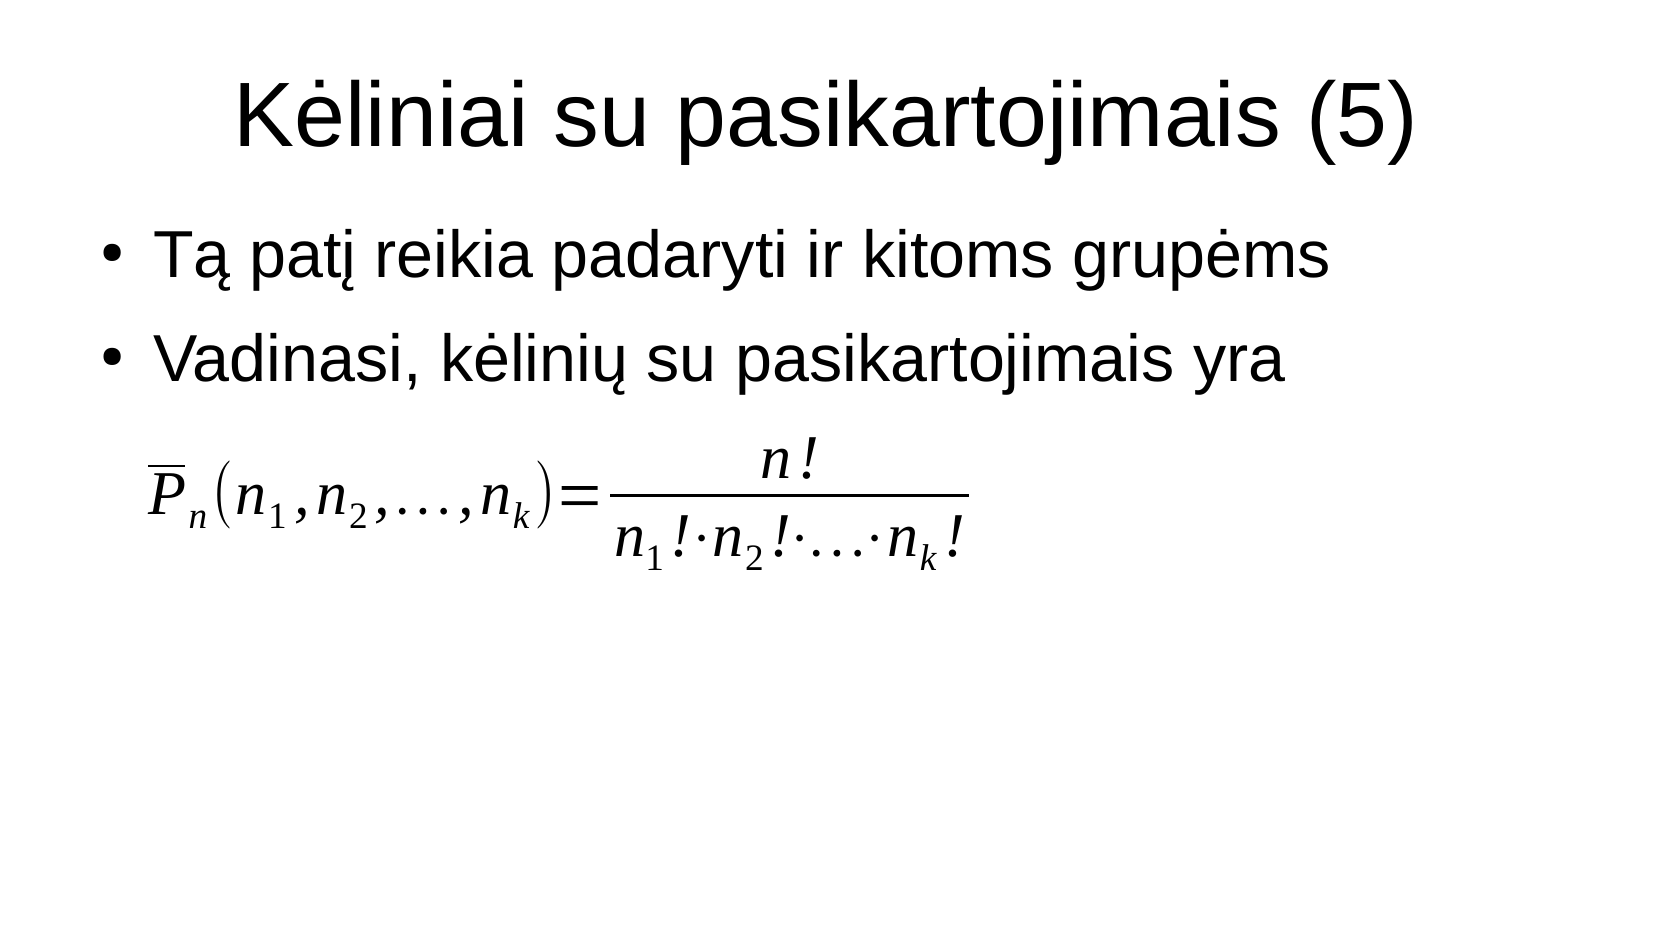

# Kėliniai su pasikartojimais (5)
Tą patį reikia padaryti ir kitoms grupėms
Vadinasi, kėlinių su pasikartojimais yra